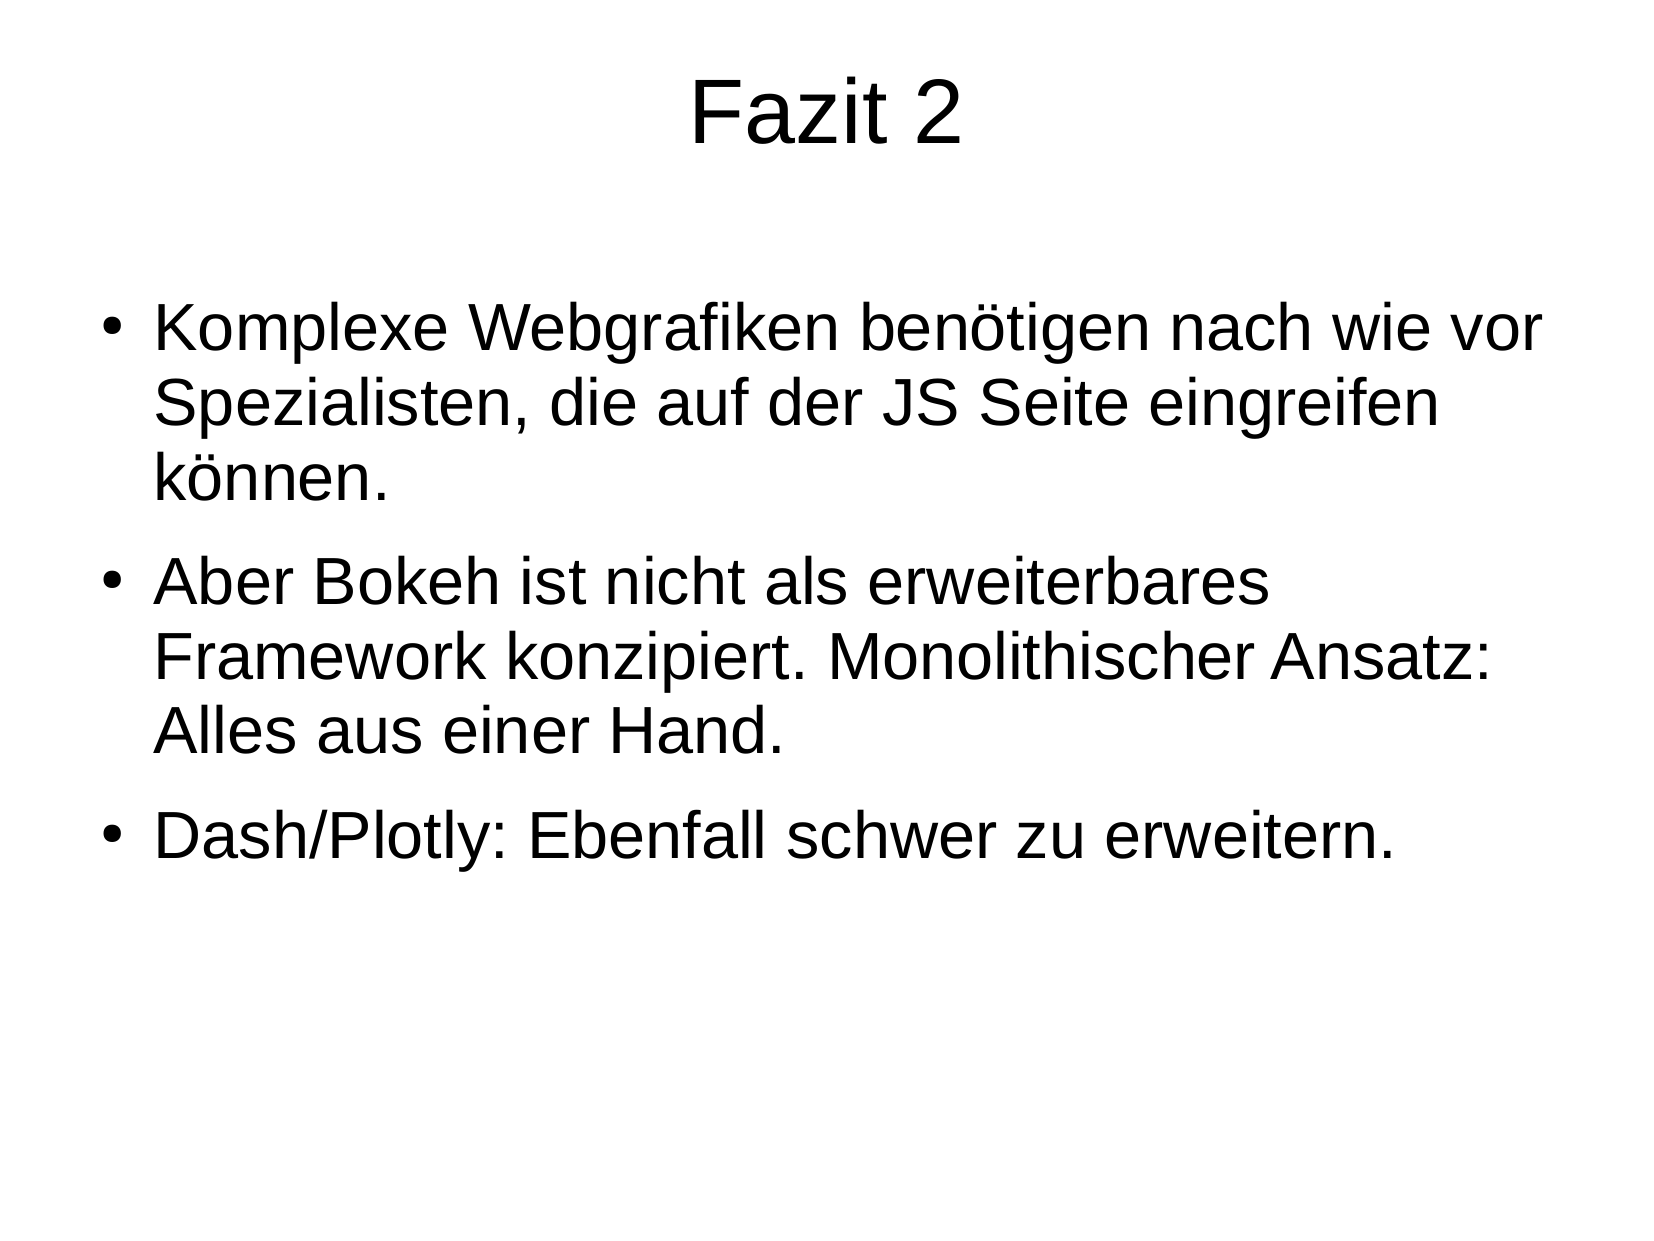

# Fazit 2
Komplexe Webgrafiken benötigen nach wie vor Spezialisten, die auf der JS Seite eingreifen können.
Aber Bokeh ist nicht als erweiterbares Framework konzipiert. Monolithischer Ansatz: Alles aus einer Hand.
Dash/Plotly: Ebenfall schwer zu erweitern.